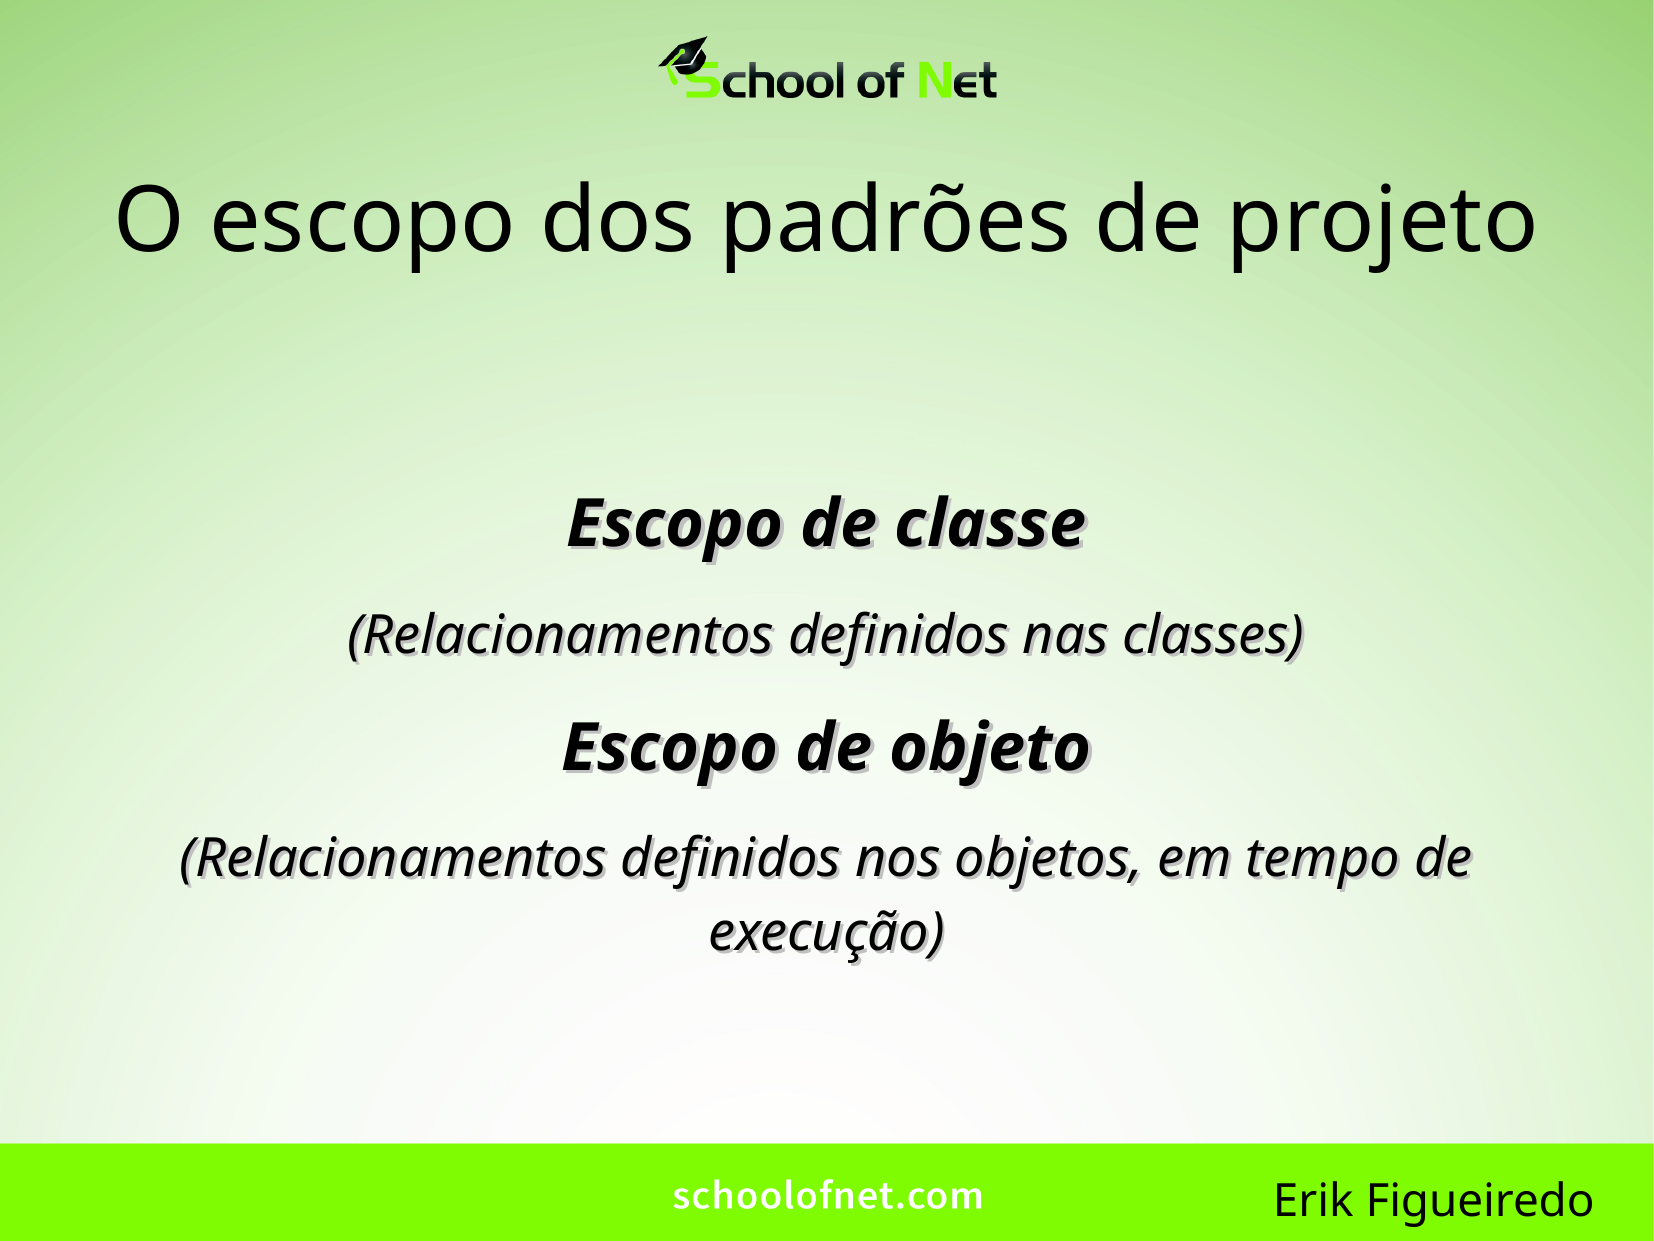

# O escopo dos padrões de projeto
Escopo de classe
(Relacionamentos definidos nas classes)
Escopo de objeto
(Relacionamentos definidos nos objetos, em tempo de execução)
Erik Figueiredo